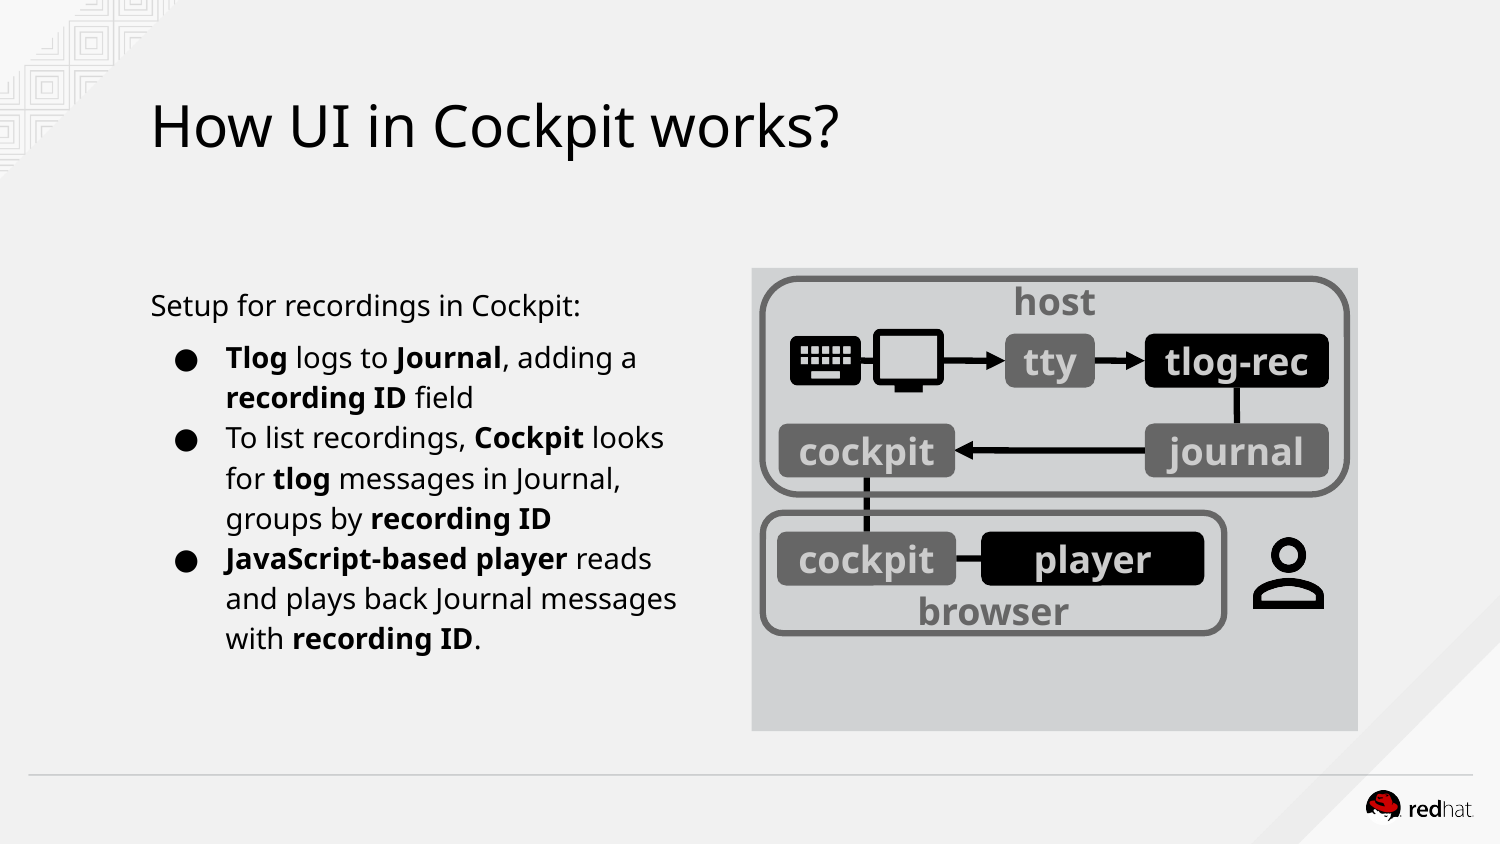

How UI in Cockpit works?
# Setup for recordings in Cockpit:
Tlog logs to Journal, adding a recording ID field
To list recordings, Cockpit looks for tlog messages in Journal, groups by recording ID
JavaScript-based player reads and plays back Journal messages with recording ID.
host
tty
tlog-rec
journal
cockpit
cockpit
player
browser